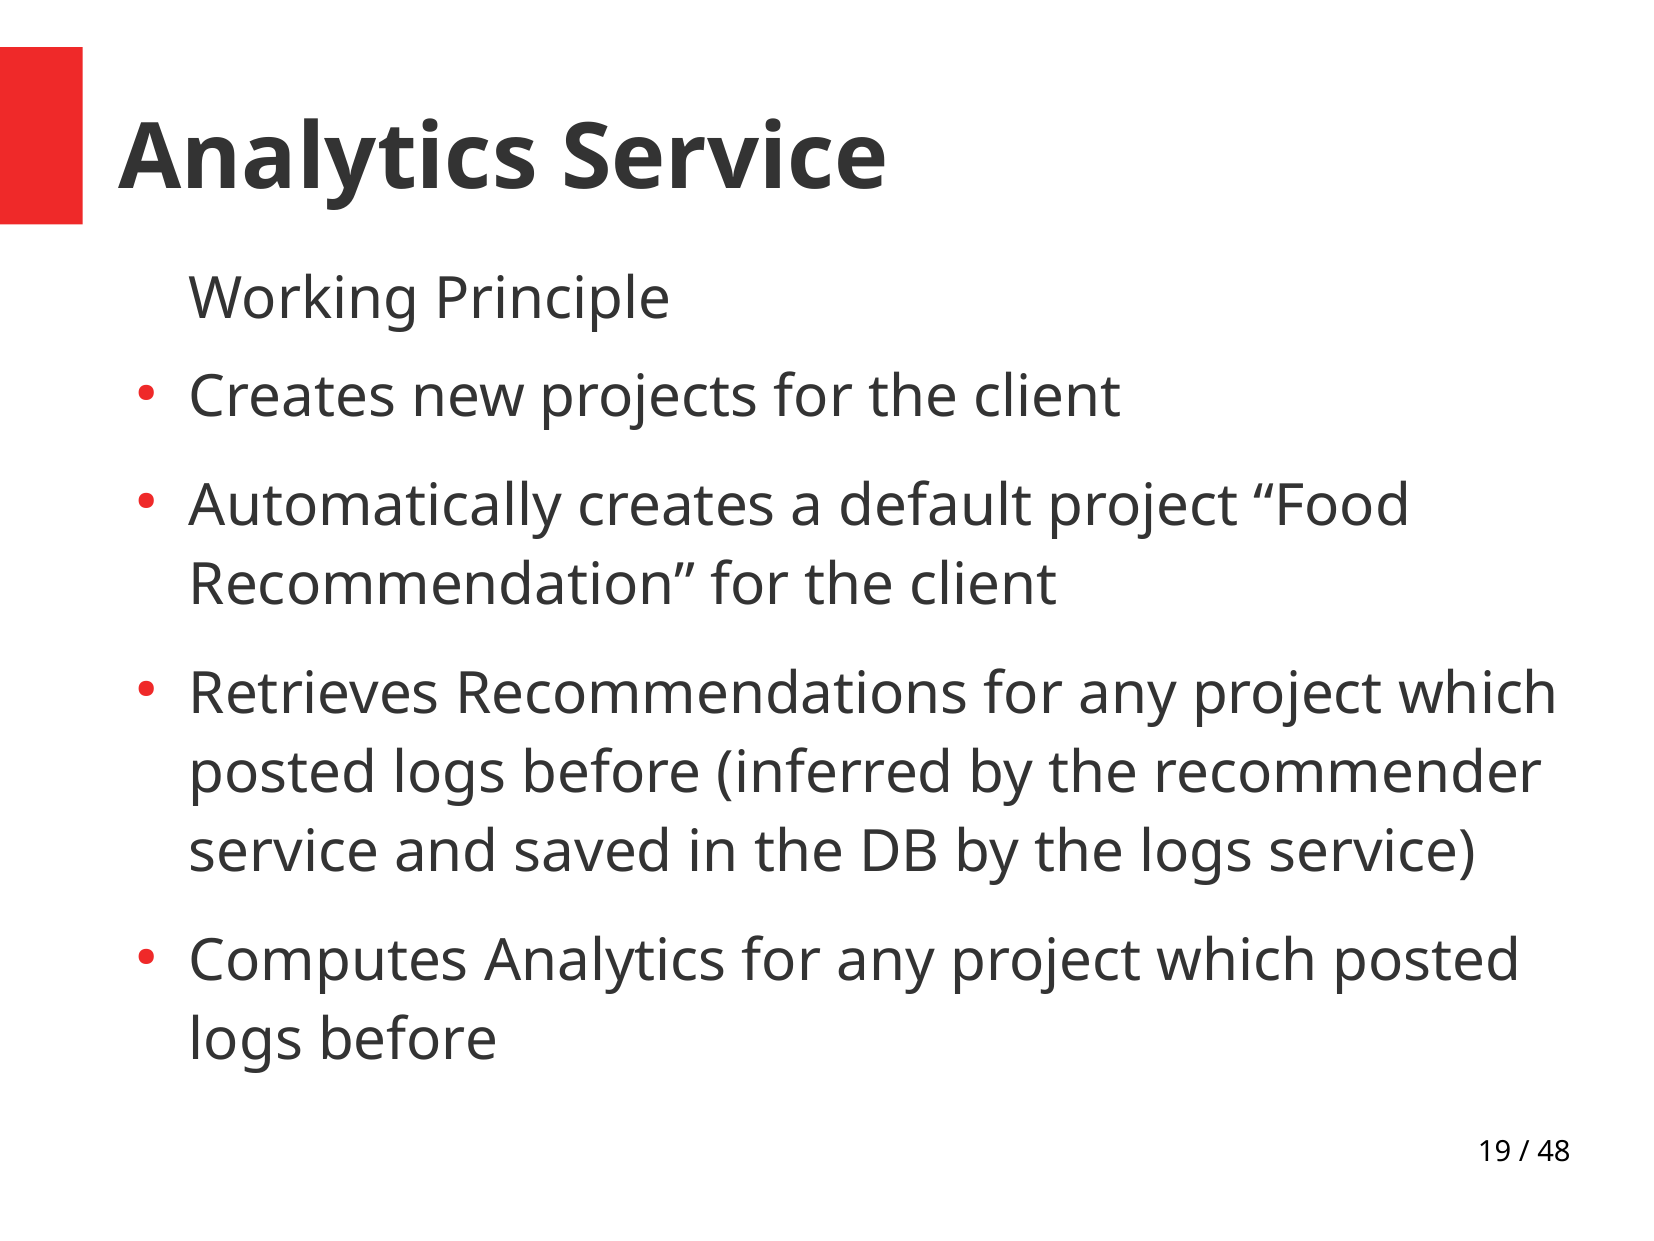

# Analytics Service
Working Principle
Creates new projects for the client
Automatically creates a default project “Food Recommendation” for the client
Retrieves Recommendations for any project which posted logs before (inferred by the recommender service and saved in the DB by the logs service)
Computes Analytics for any project which posted logs before
19